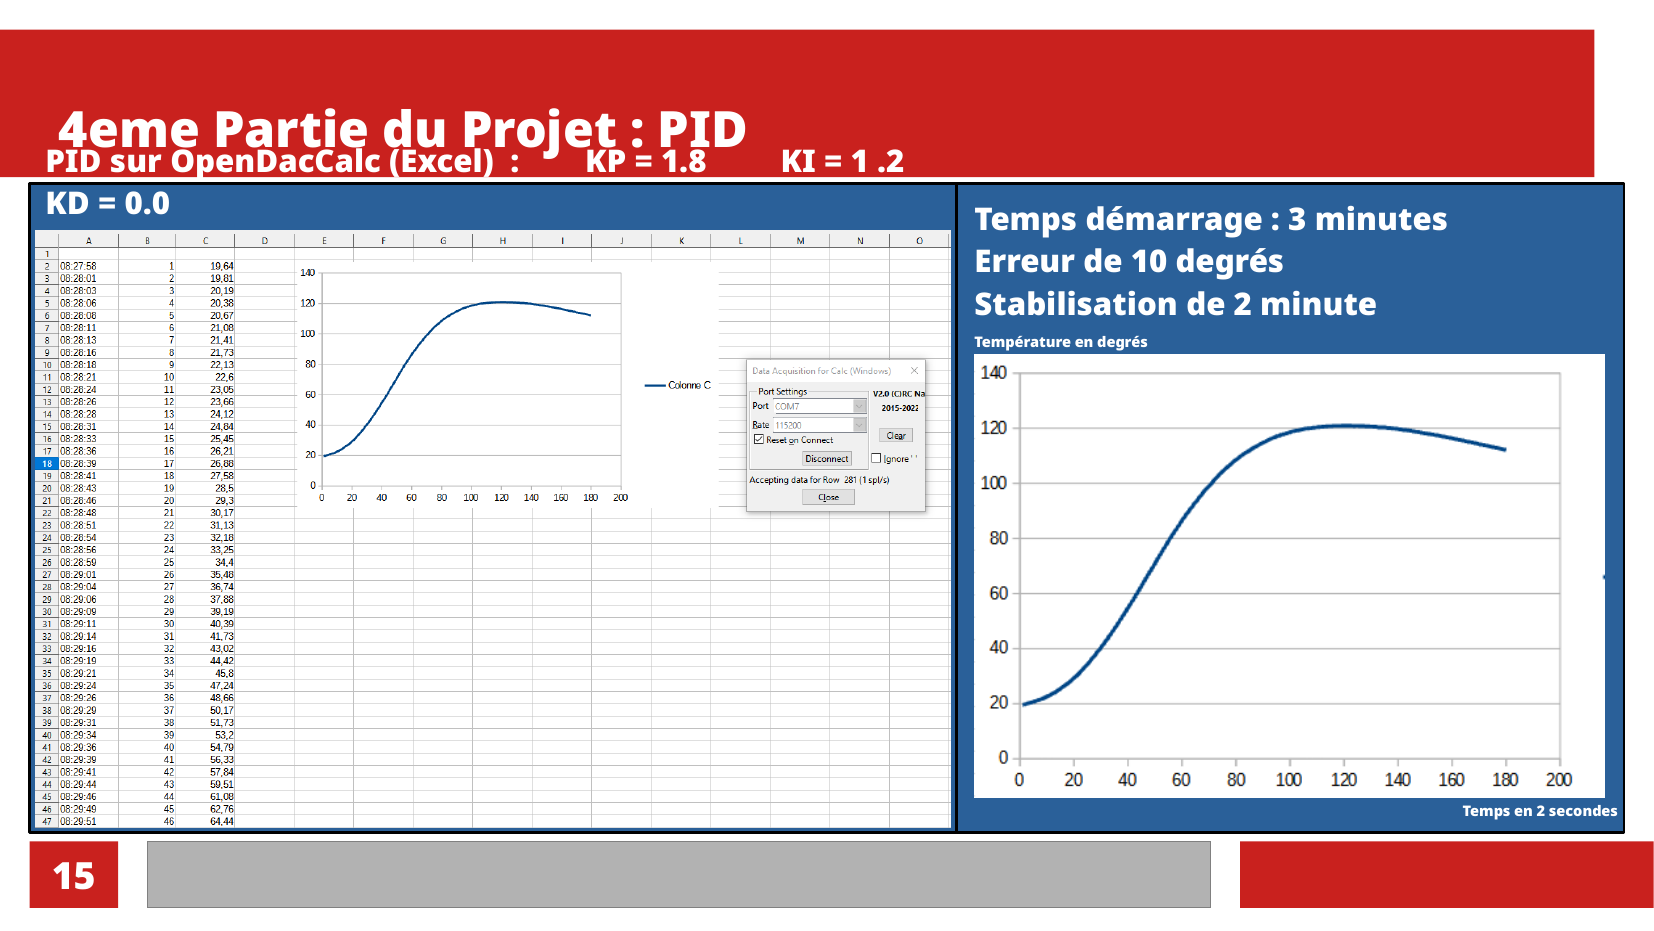

# 4eme Partie du Projet : PID
PID sur OpenDacCalc (Excel)  : KP = 1.8 KI = 1 .2 KD = 0.0
Temps démarrage : 3 minutes
Erreur de 10 degrés
Stabilisation de 2 minute
Température en degrés
Temps en 2 secondes
15